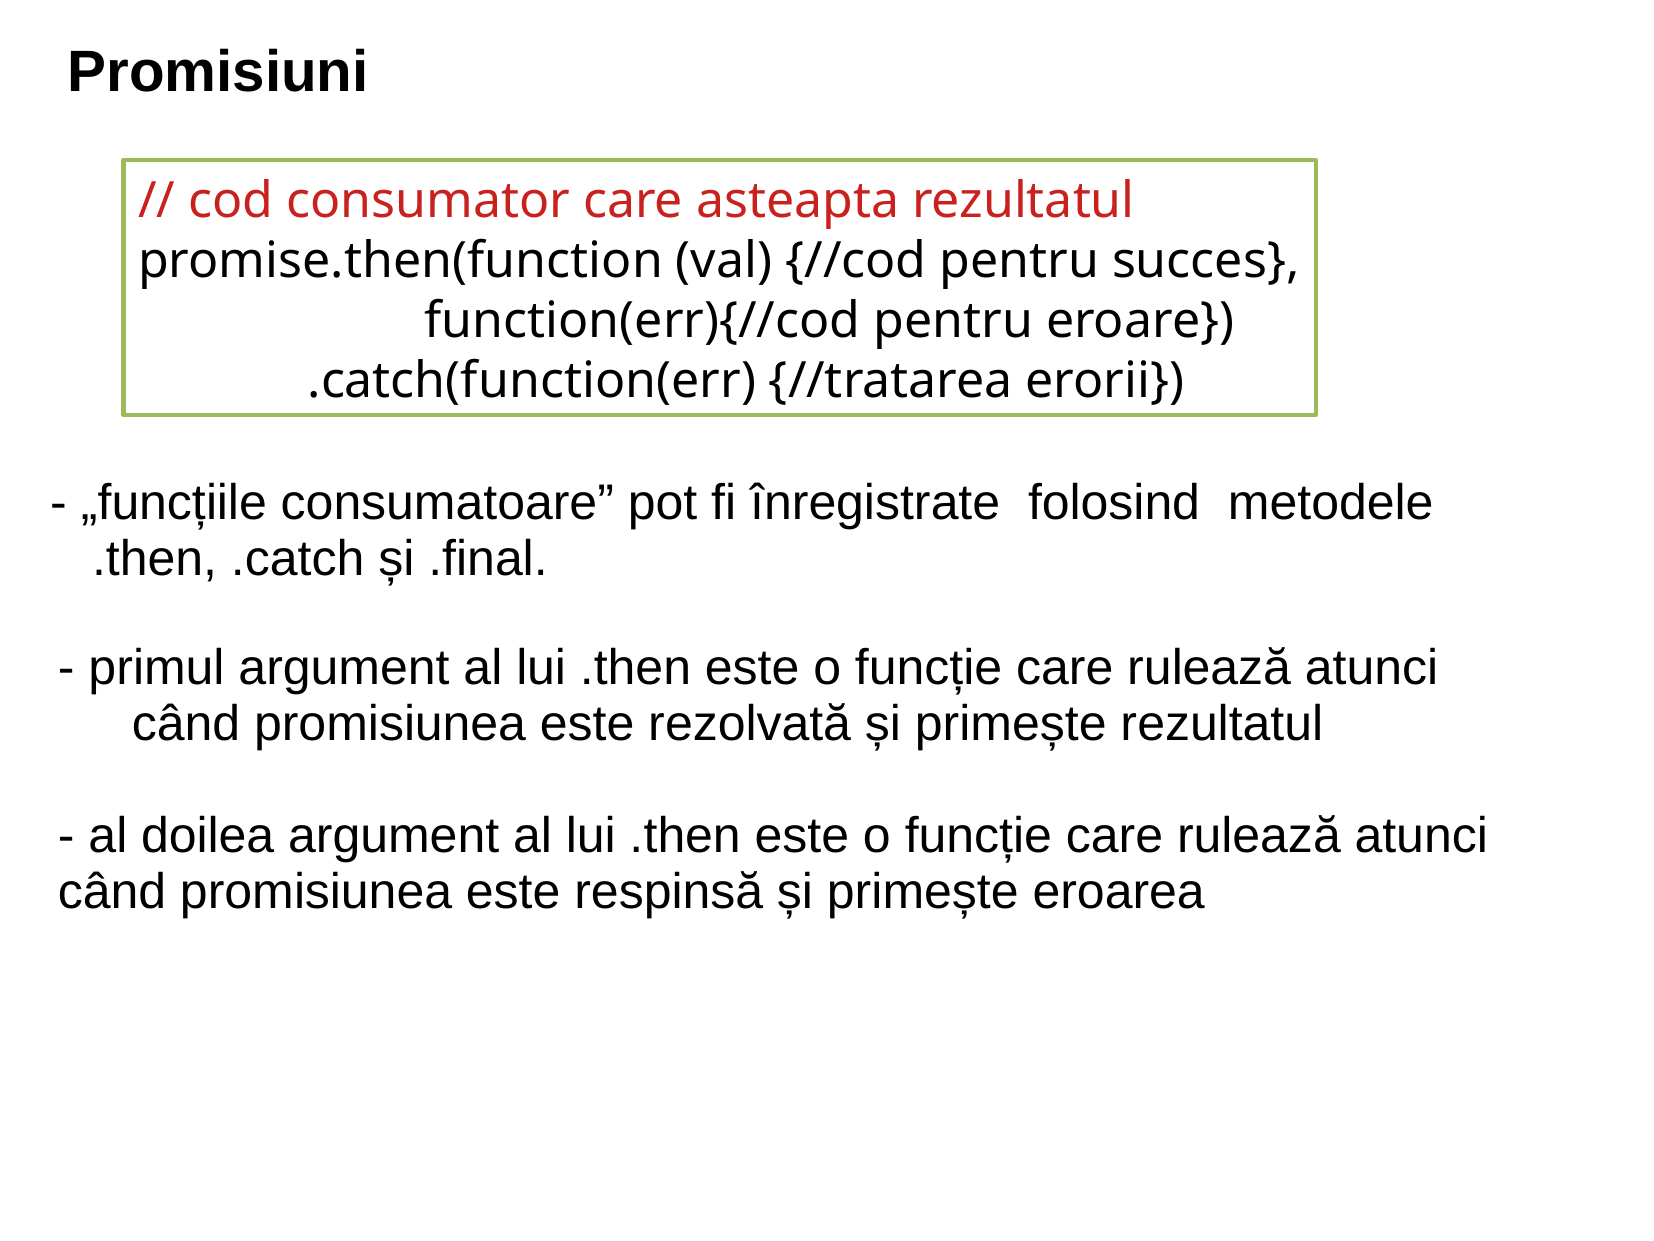

Promisiuni
// cod consumator care asteapta rezultatul
promise.then(function (val) {//cod pentru succes},
 function(err){//cod pentru eroare})
 .catch(function(err) {//tratarea erorii})
- „funcțiile consumatoare” pot fi înregistrate folosind metodele
 .then, .catch și .final.
- primul argument al lui .then este o funcție care rulează atunci 	când promisiunea este rezolvată și primește rezultatul
- al doilea argument al lui .then este o funcție care rulează atunci când promisiunea este respinsă și primește eroarea